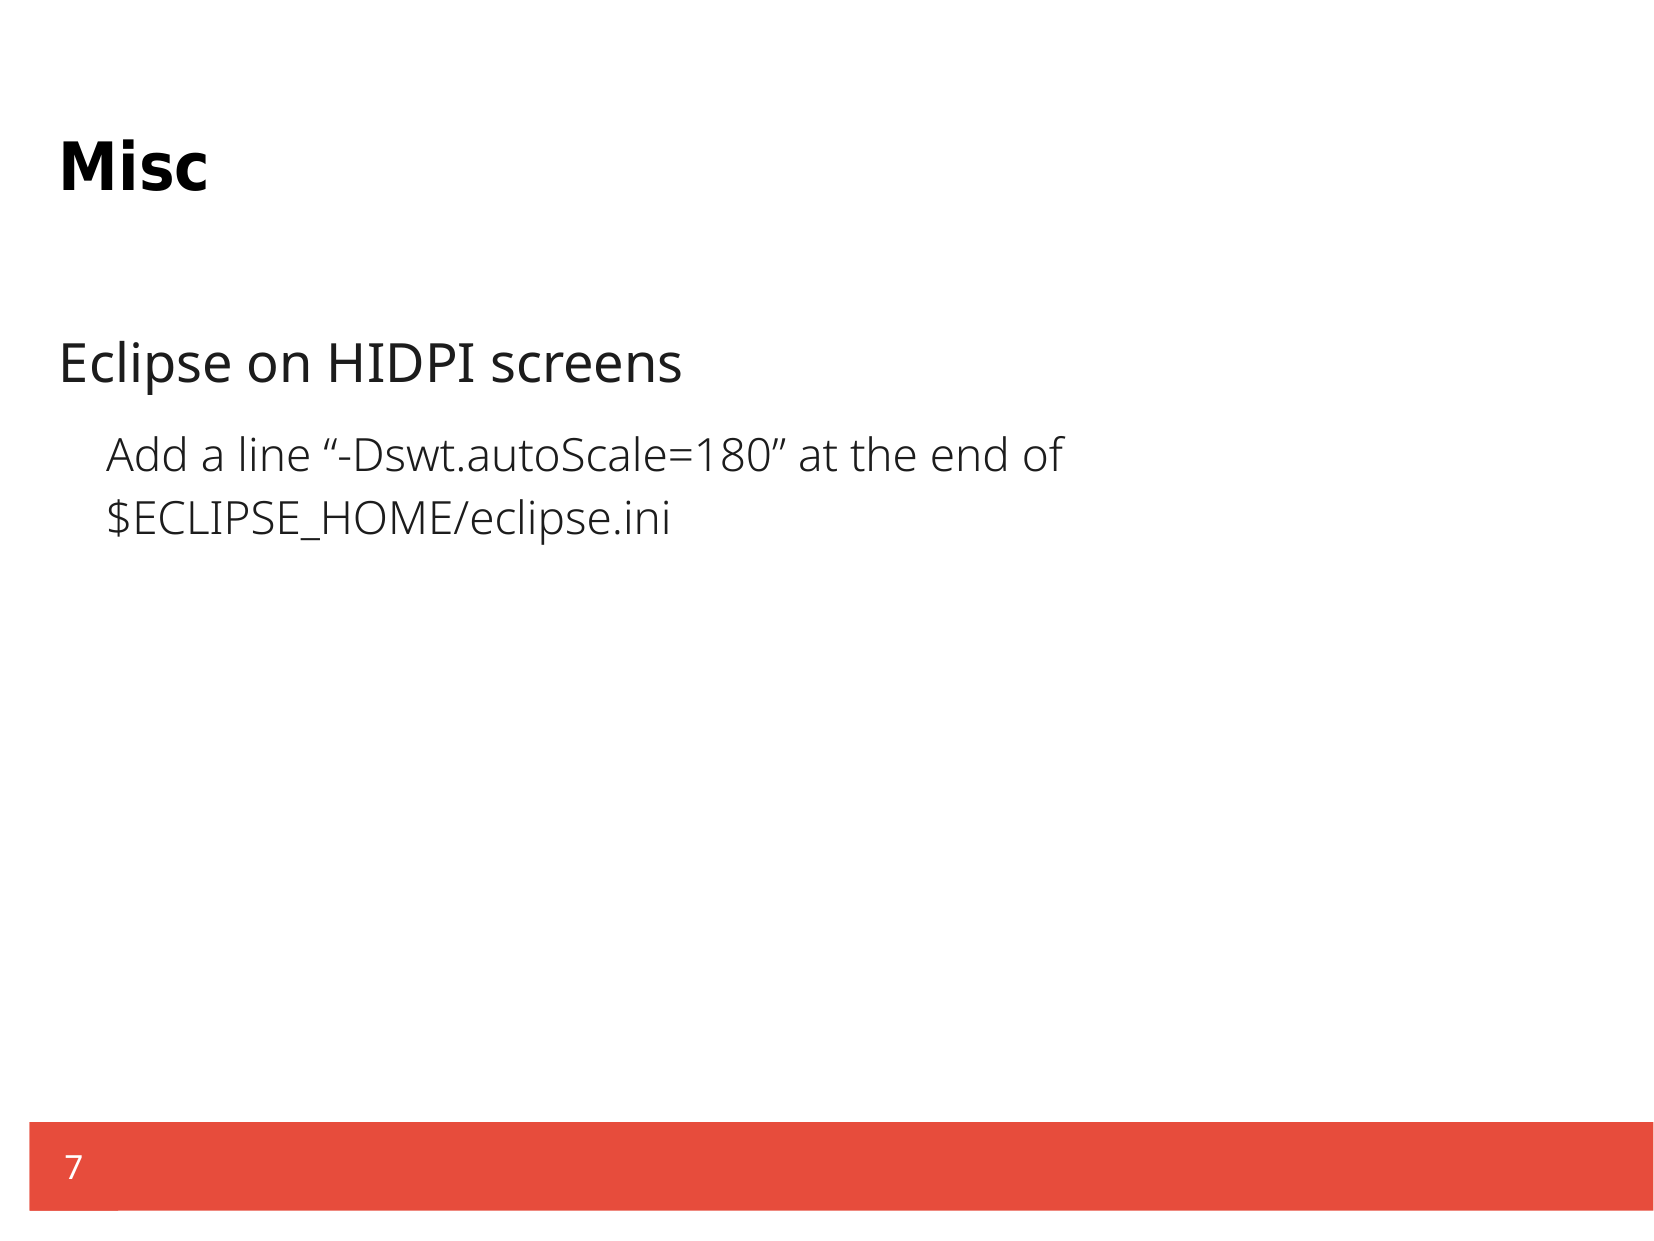

# Misc
Eclipse on HIDPI screens
Add a line “-Dswt.autoScale=180” at the end of $ECLIPSE_HOME/eclipse.ini
7